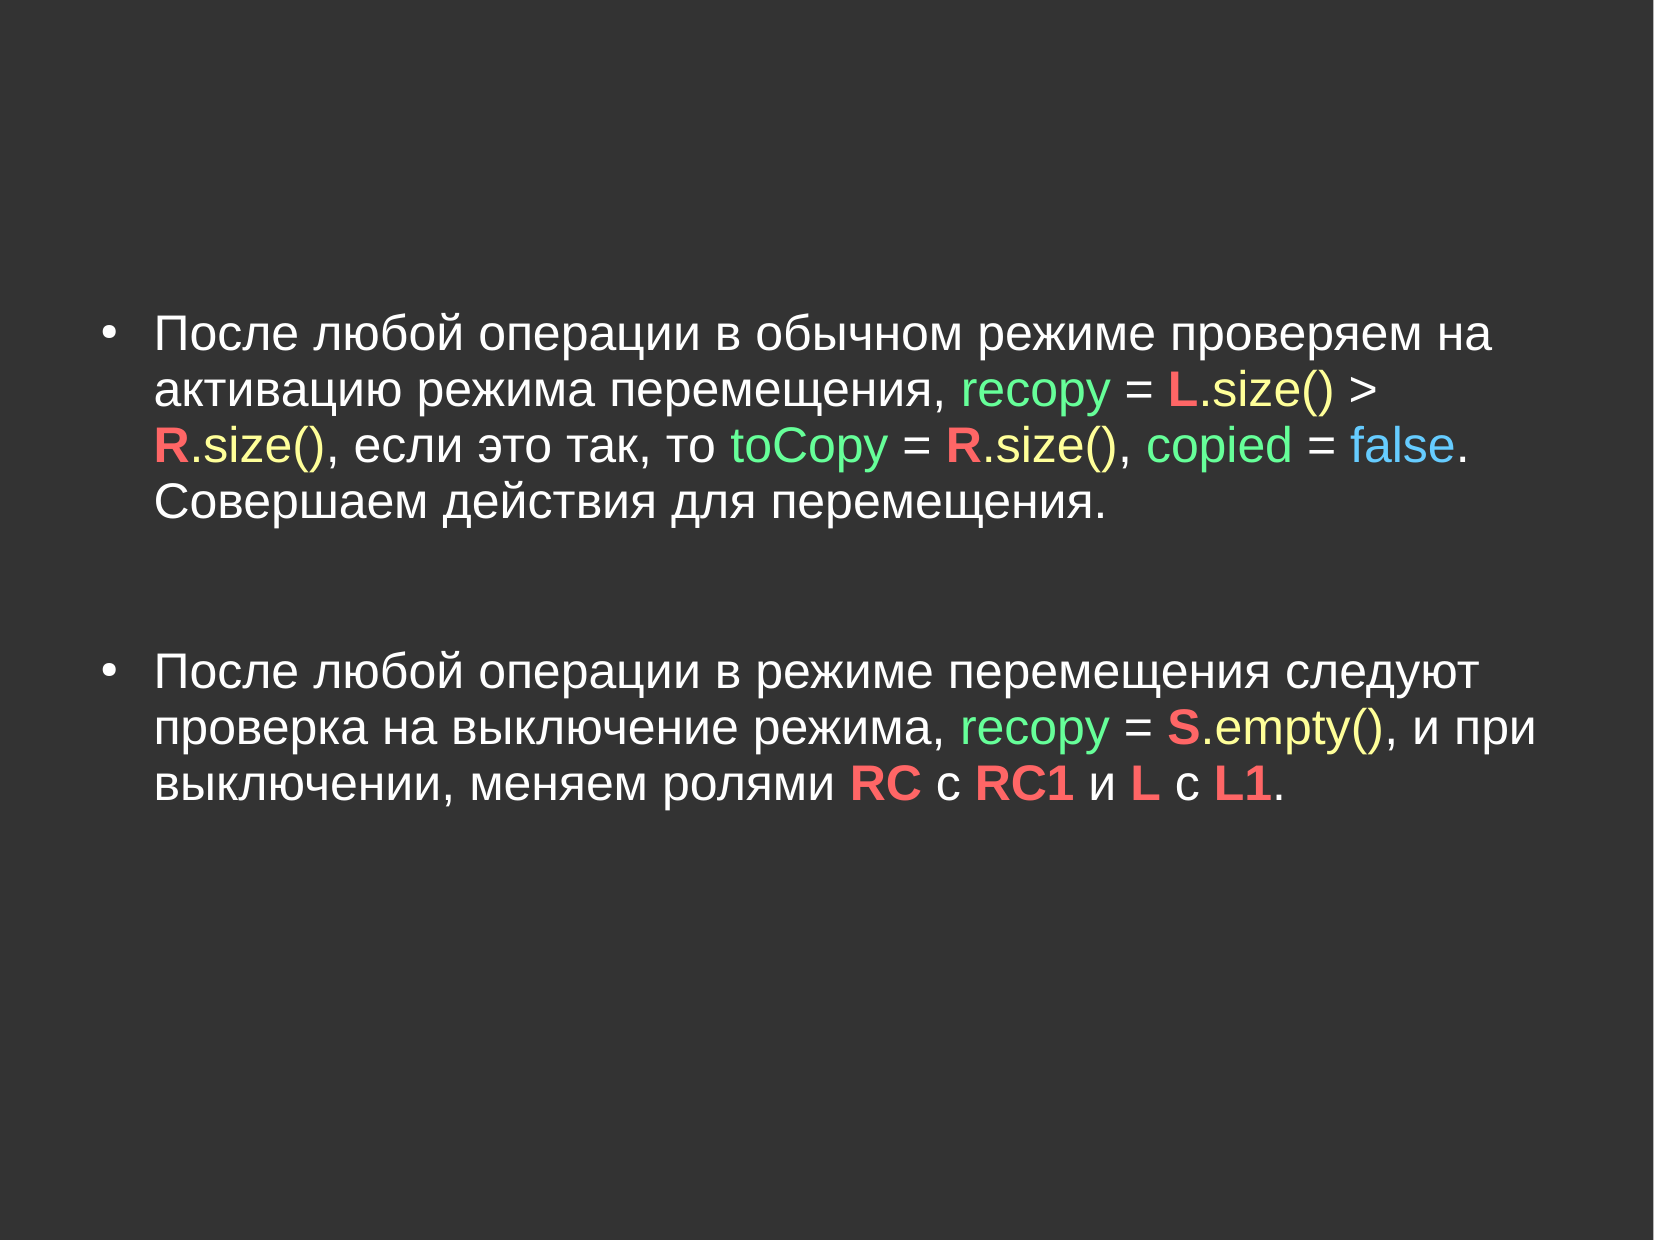

# После любой операции в обычном режиме проверяем на активацию режима перемещения, recopy = L.size() > R.size(), если это так, то toCopy = R.size(), copied = false. Совершаем действия для перемещения.
После любой операции в режиме перемещения следуют проверка на выключение режима, recopy = S.empty(), и при выключении, меняем ролями RC c RC1 и L c L1.